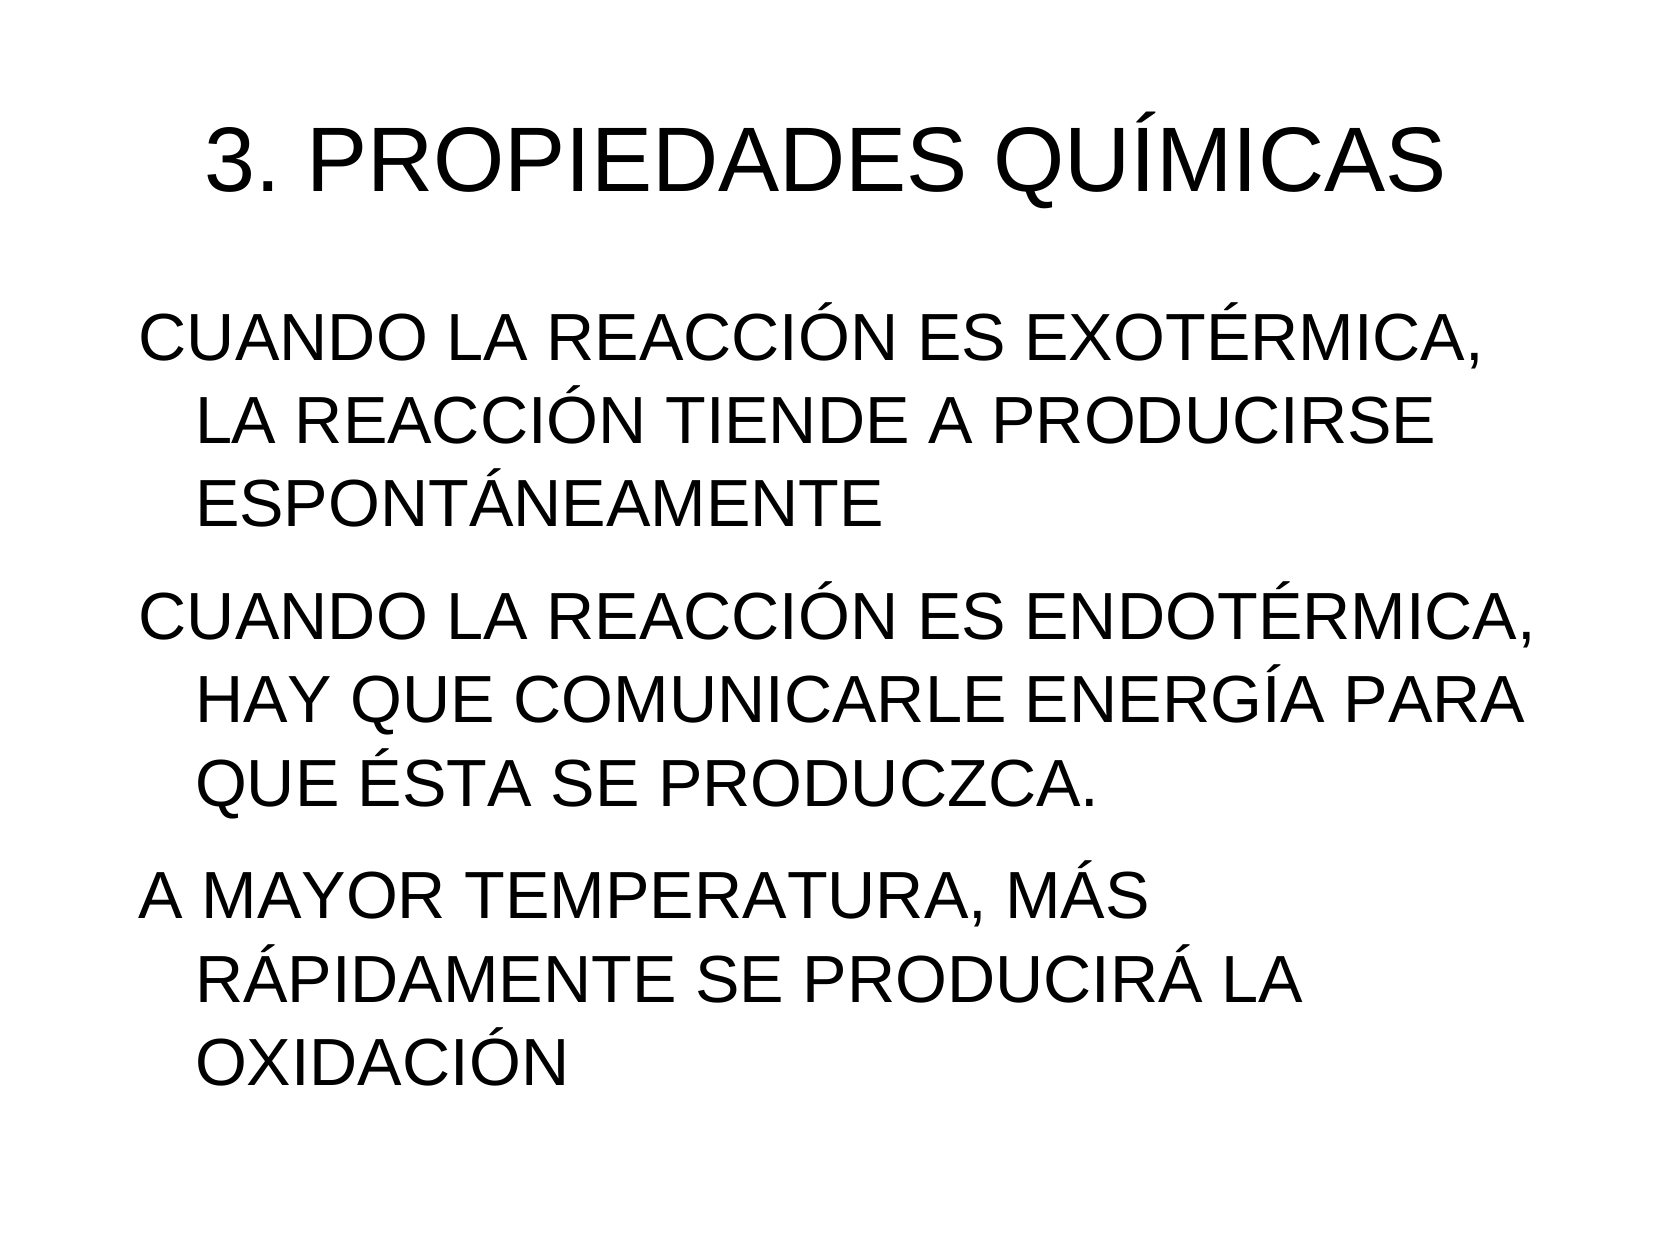

# 3. PROPIEDADES QUÍMICAS
CUANDO LA REACCIÓN ES EXOTÉRMICA, LA REACCIÓN TIENDE A PRODUCIRSE ESPONTÁNEAMENTE
CUANDO LA REACCIÓN ES ENDOTÉRMICA, HAY QUE COMUNICARLE ENERGÍA PARA QUE ÉSTA SE PRODUCZCA.
A MAYOR TEMPERATURA, MÁS RÁPIDAMENTE SE PRODUCIRÁ LA OXIDACIÓN